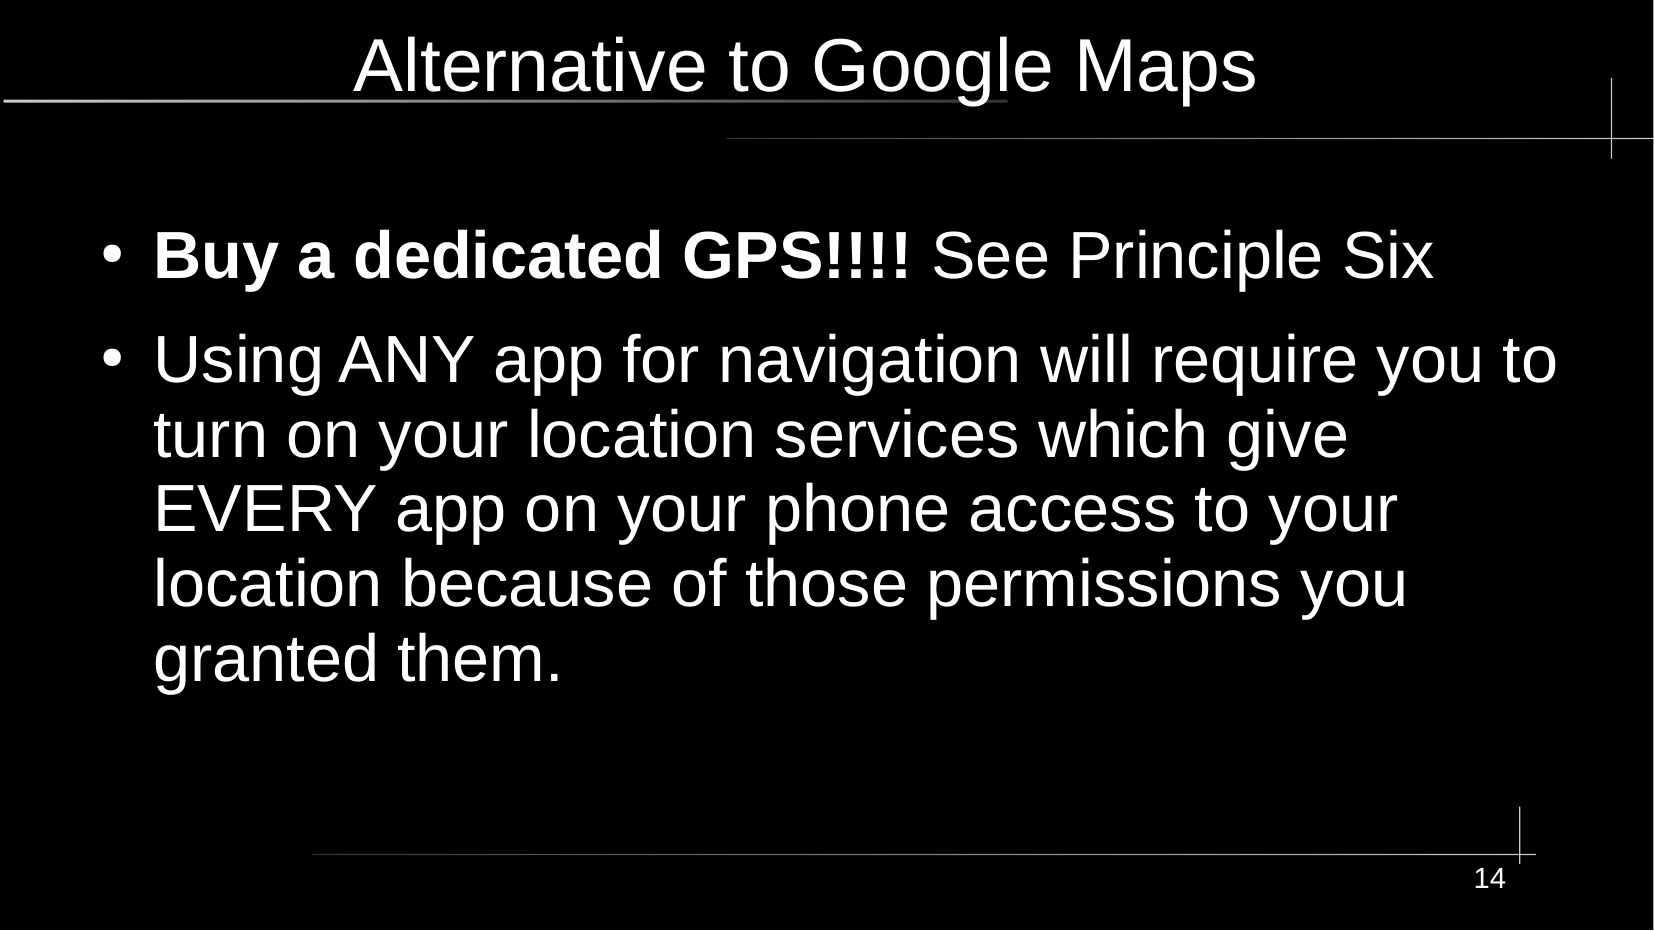

# Alternative to Google Maps
Buy a dedicated GPS!!!! See Principle Six
Using ANY app for navigation will require you to turn on your location services which give EVERY app on your phone access to your location because of those permissions you granted them.
14